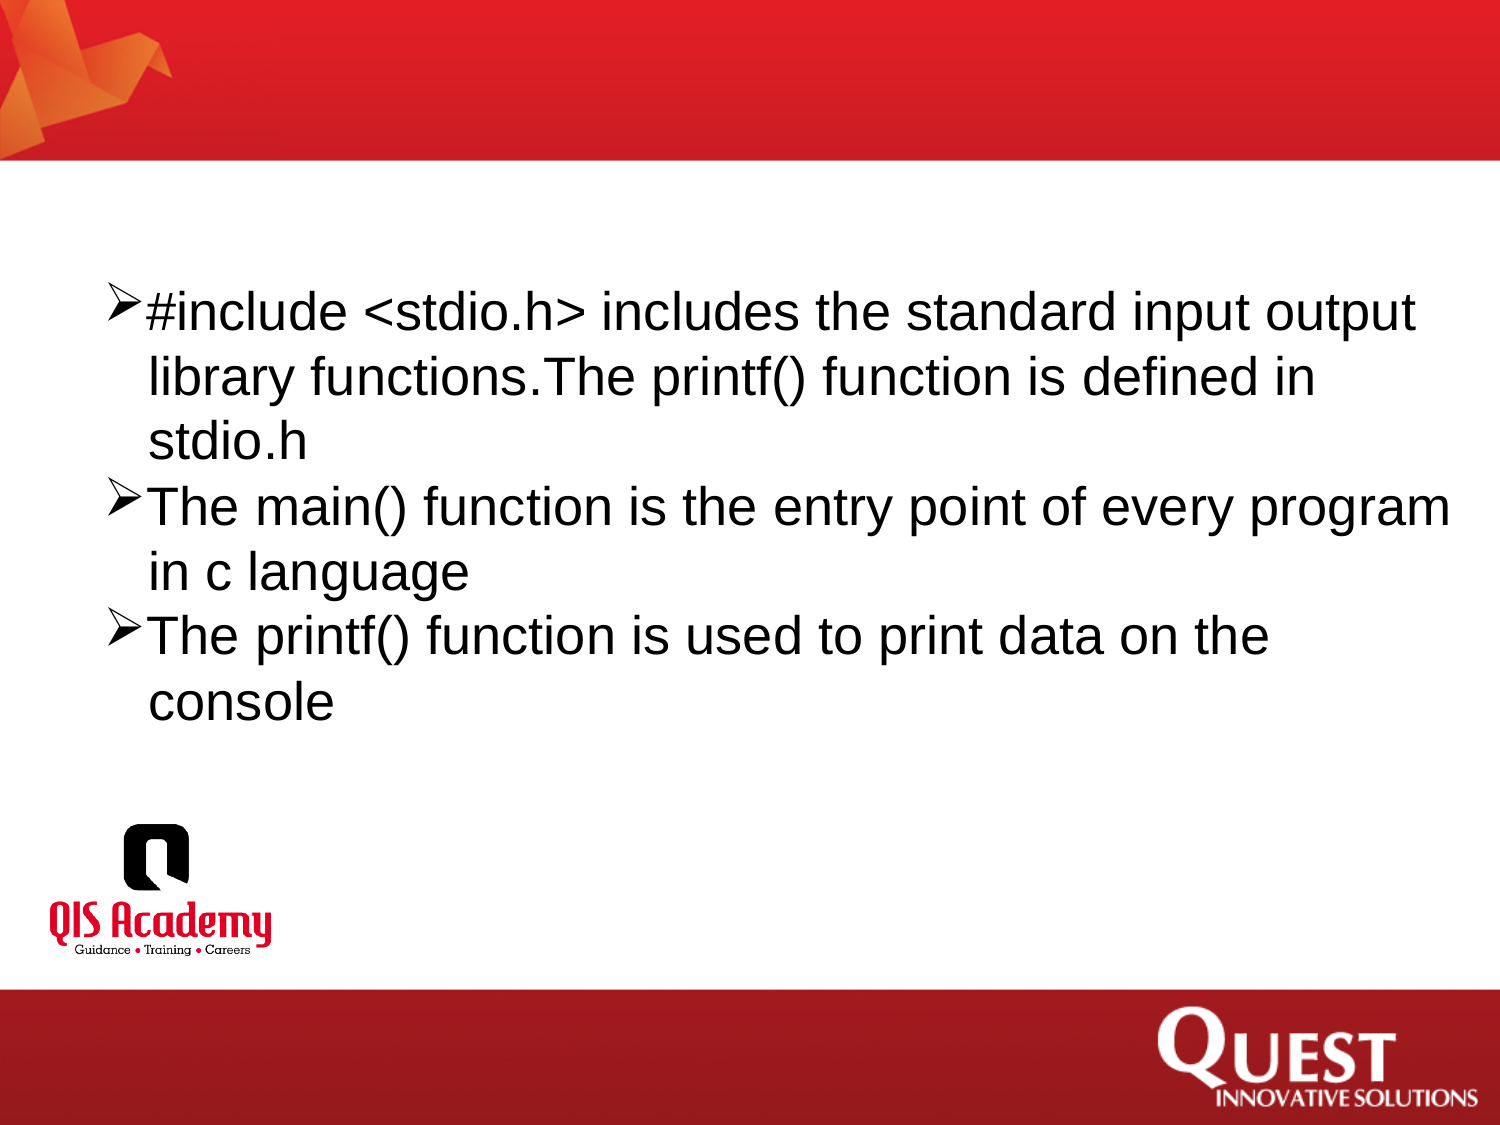

#include <stdio.h> includes the standard input output library functions.The printf() function is defined in stdio.h
The main() function is the entry point of every program in c language
The printf() function is used to print data on the console